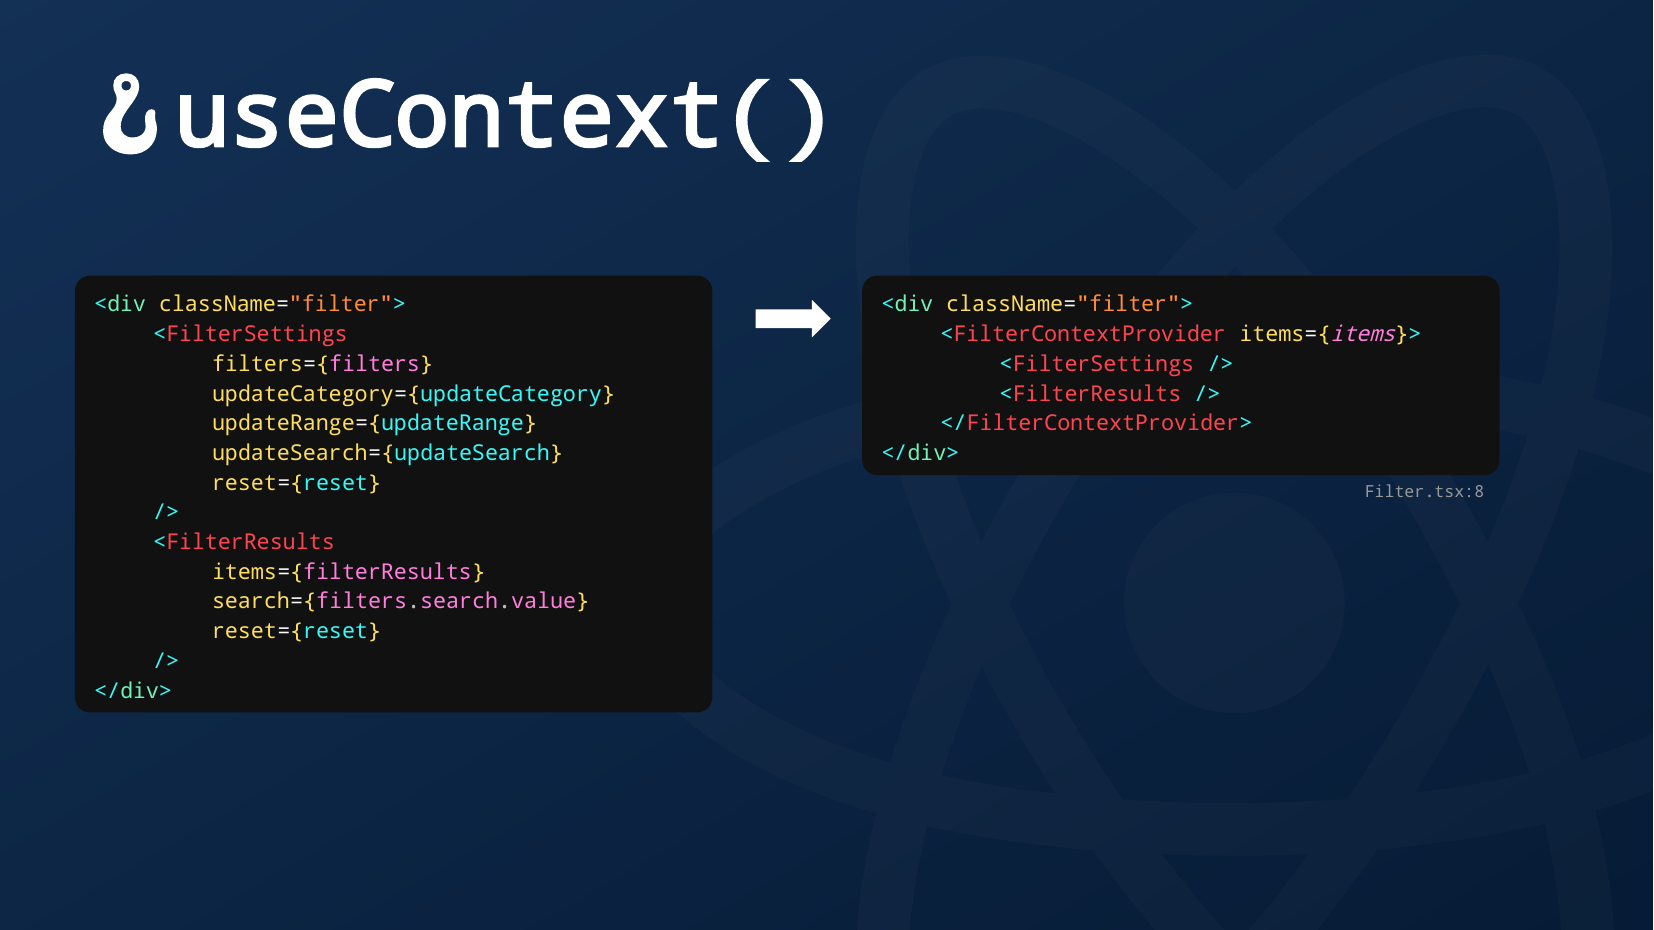

# 🪝useContext()
<div className="filter">
<FilterSettings
filters={filters}
updateCategory={updateCategory}
updateRange={updateRange}
updateSearch={updateSearch}
reset={reset}
/>
<FilterResults
items={filterResults}
search={filters.search.value}
reset={reset}
/>
</div>
<div className="filter">
<FilterContextProvider items={items}>
<FilterSettings />
<FilterResults />
</FilterContextProvider>
</div>
Filter.tsx:8